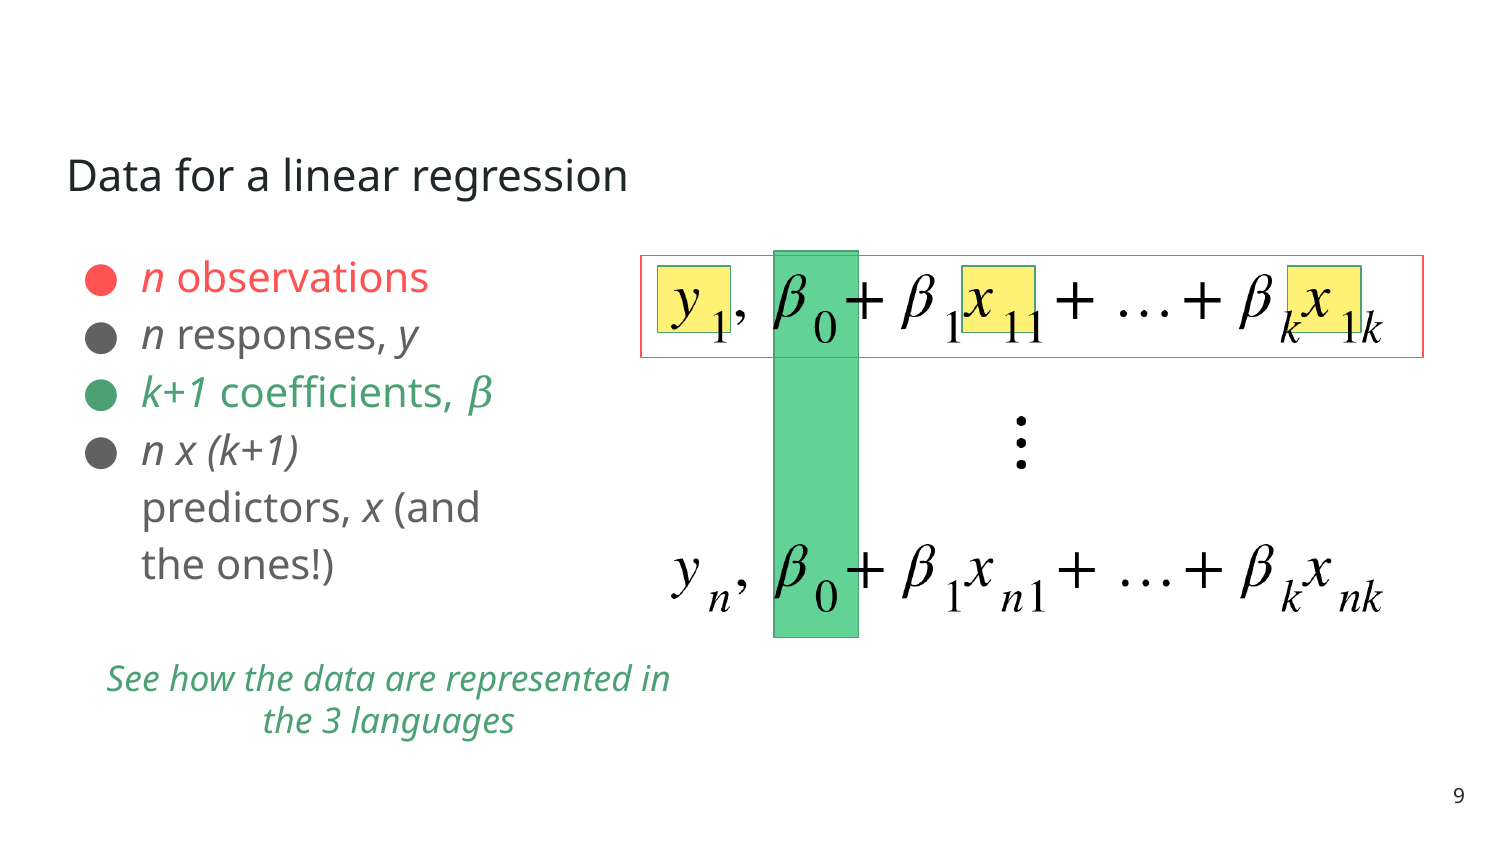

# Data for a linear regression
n observations
n responses, y
k+1 coefficients, 𝛽
n x (k+1) predictors, x (and the ones!)
See how the data are represented in the 3 languages